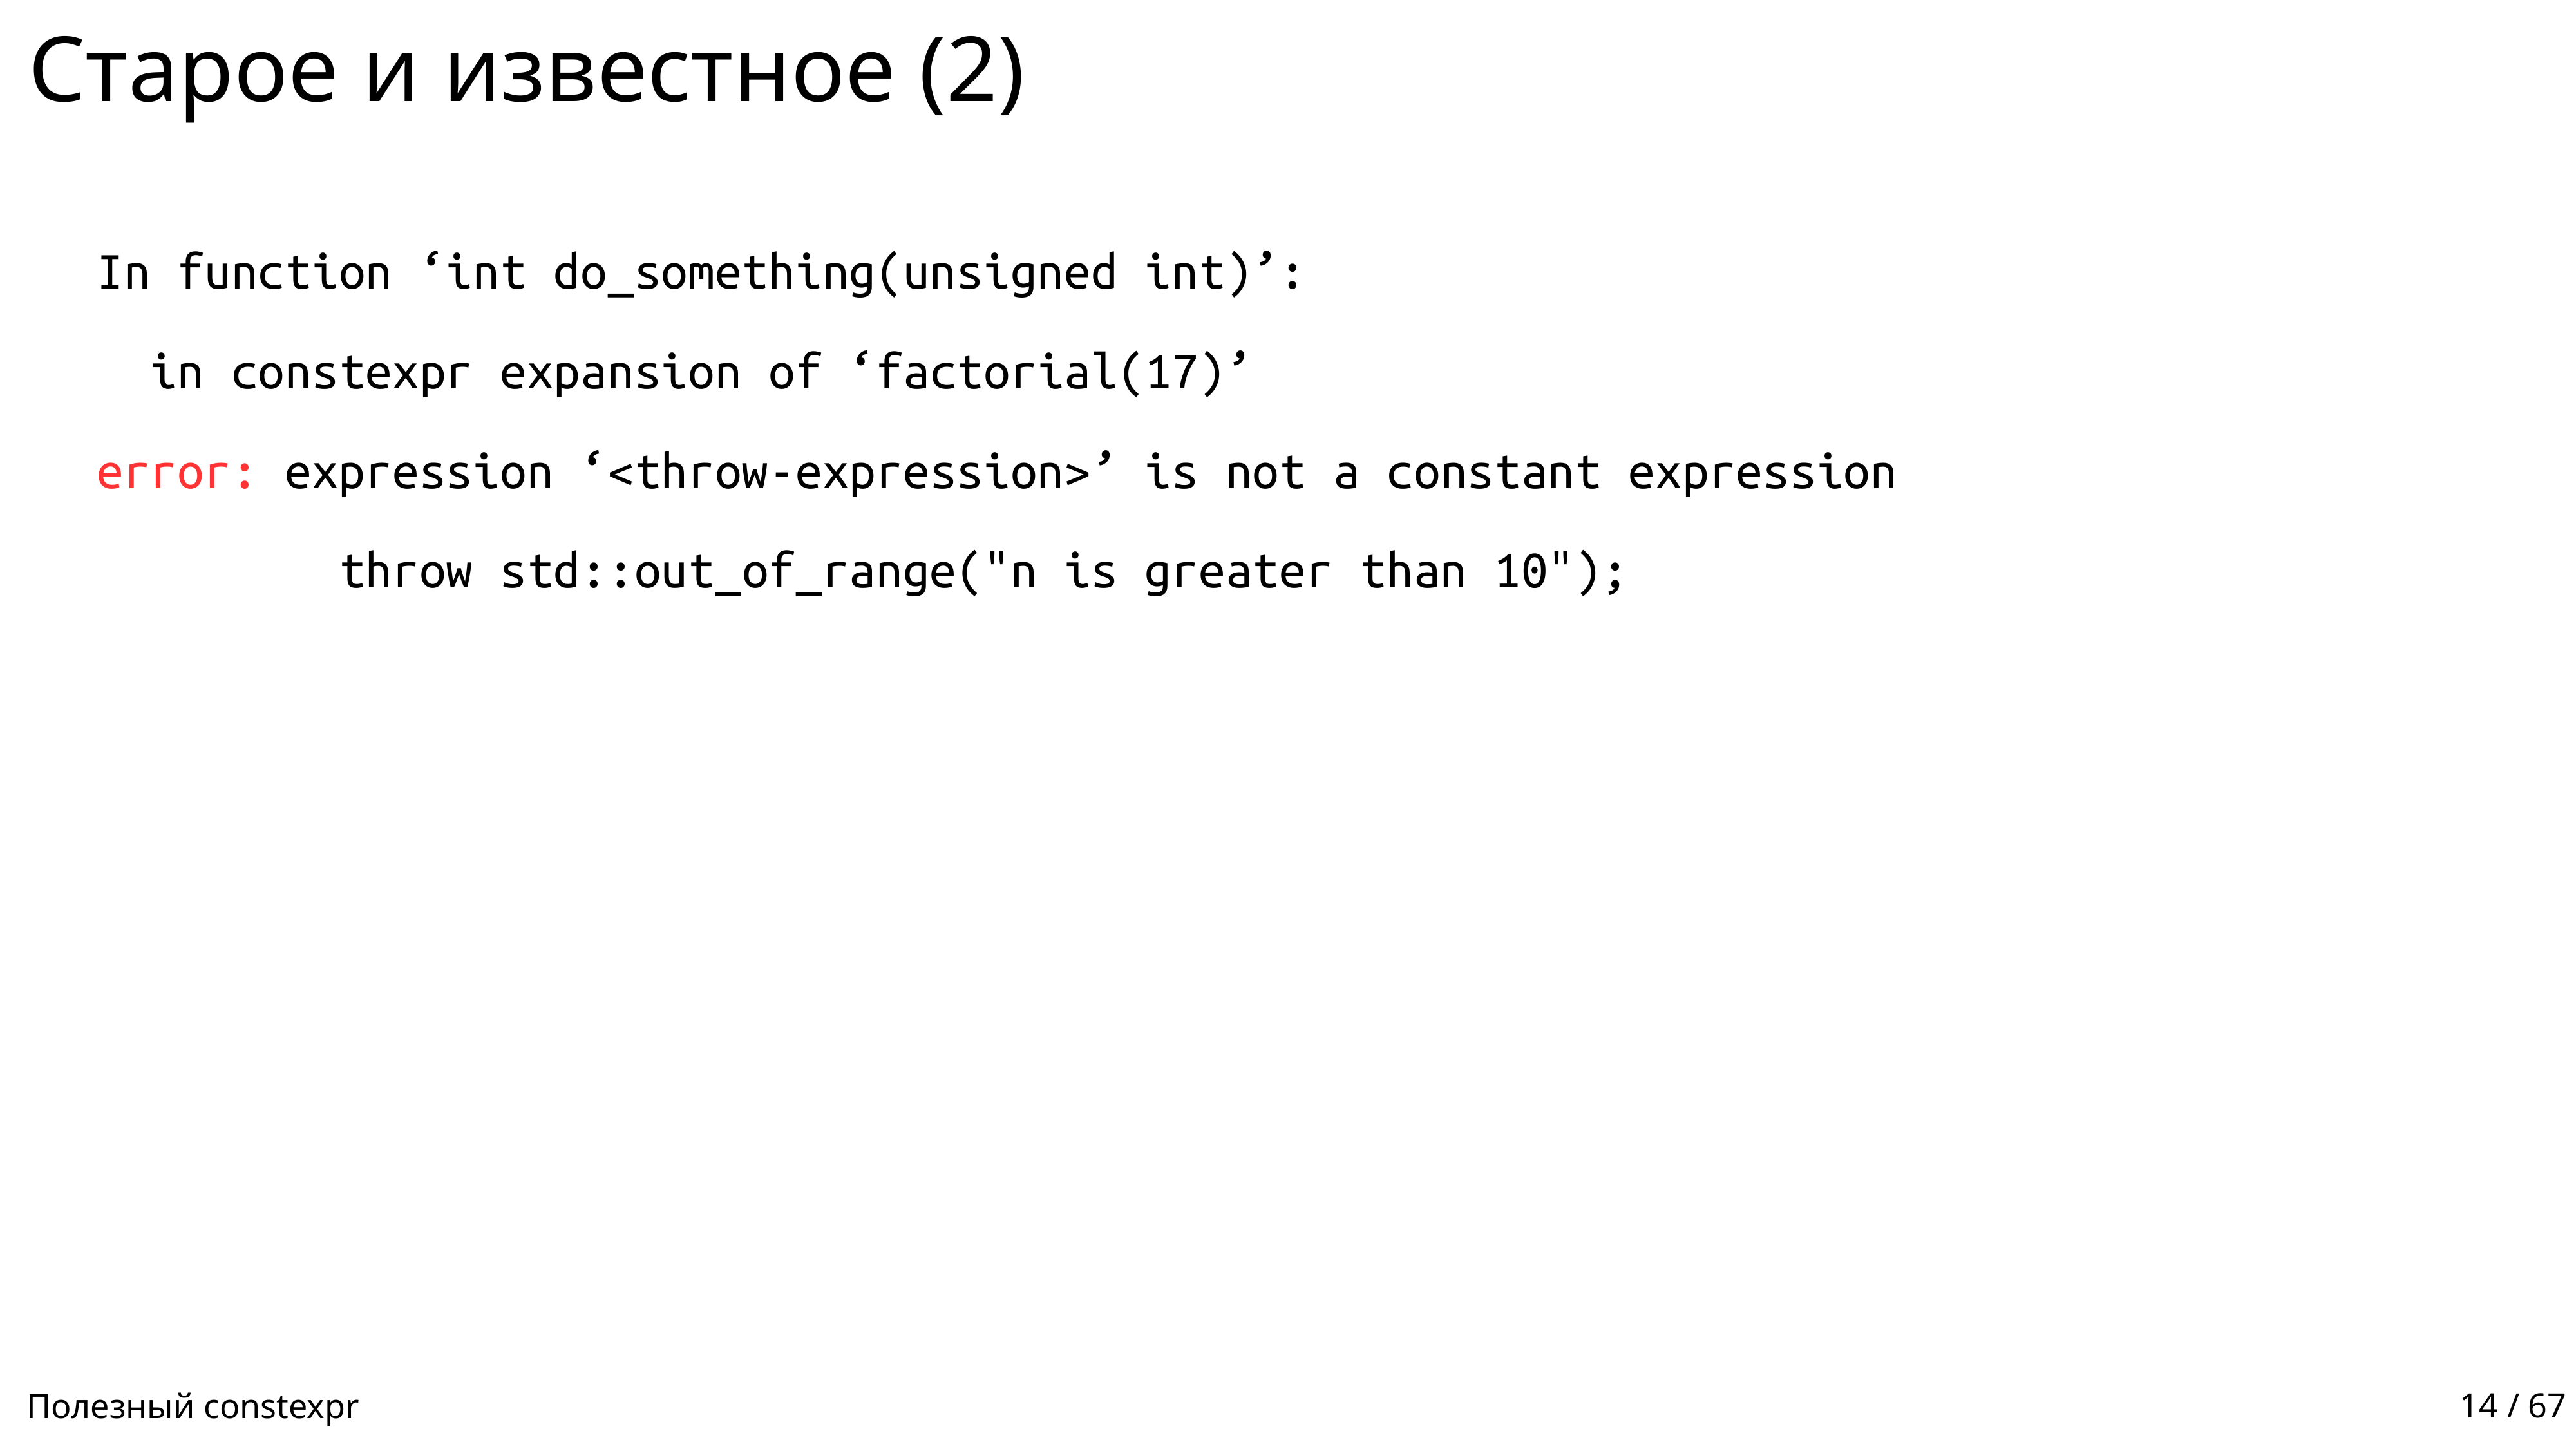

# Старое и известное (2)
In function ‘int do_something(unsigned int)’:
 in constexpr expansion of ‘factorial(17)’
error: expression ‘<throw-expression>’ is not a constant expression
 throw std::out_of_range("n is greater than 10");
Полезный constexpr